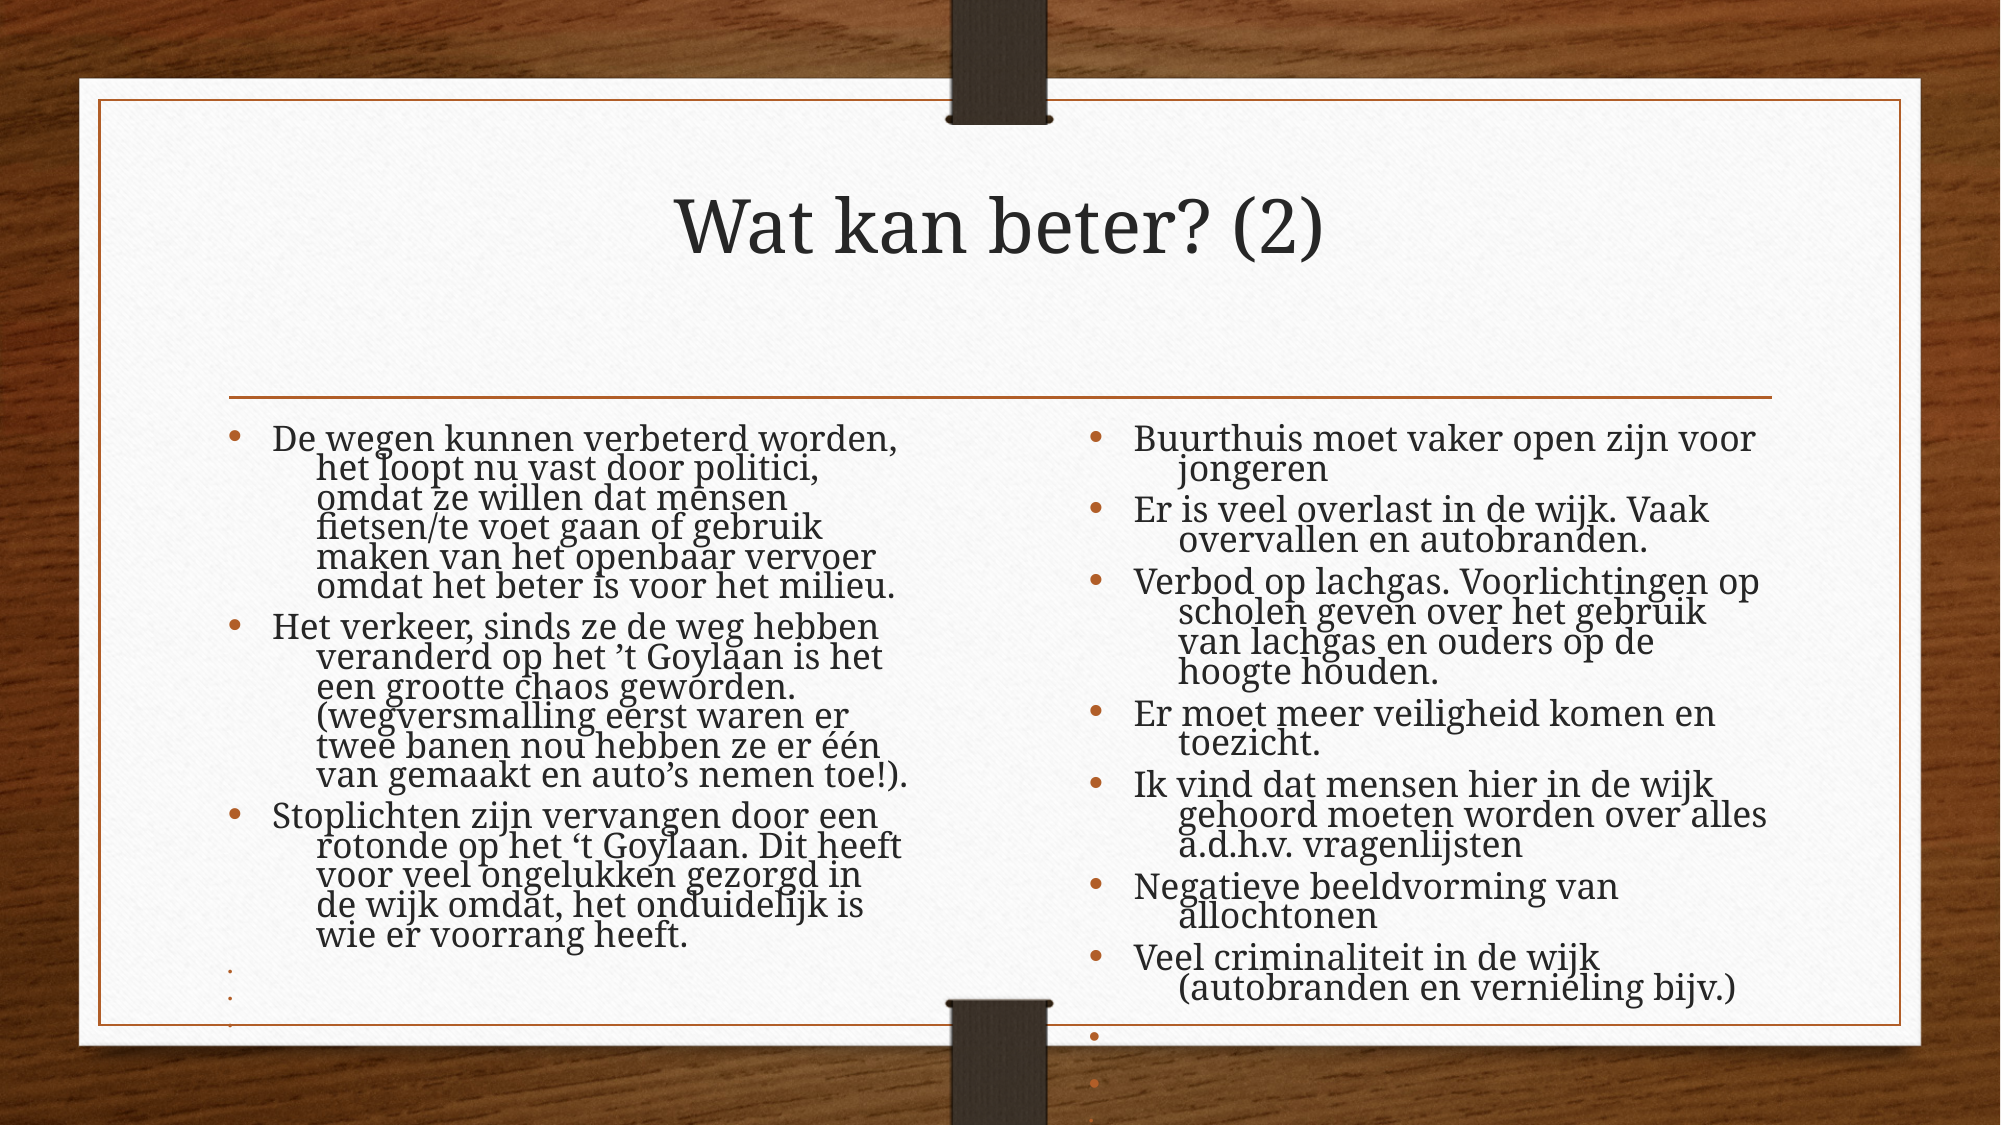

# Wat kan beter? (2)
De wegen kunnen verbeterd worden, het loopt nu vast door politici, omdat ze willen dat mensen fietsen/te voet gaan of gebruik maken van het openbaar vervoer omdat het beter is voor het milieu.
Het verkeer, sinds ze de weg hebben veranderd op het ’t Goylaan is het een grootte chaos geworden. (wegversmalling eerst waren er twee banen nou hebben ze er één van gemaakt en auto’s nemen toe!).
Stoplichten zijn vervangen door een rotonde op het ‘t Goylaan. Dit heeft voor veel ongelukken gezorgd in de wijk omdat, het onduidelijk is wie er voorrang heeft.
Buurthuis moet vaker open zijn voor jongeren
Er is veel overlast in de wijk. Vaak overvallen en autobranden.
Verbod op lachgas. Voorlichtingen op scholen geven over het gebruik van lachgas en ouders op de hoogte houden.
Er moet meer veiligheid komen en toezicht.
Ik vind dat mensen hier in de wijk gehoord moeten worden over alles a.d.h.v. vragenlijsten
Negatieve beeldvorming van allochtonen
Veel criminaliteit in de wijk (autobranden en vernieling bijv.)